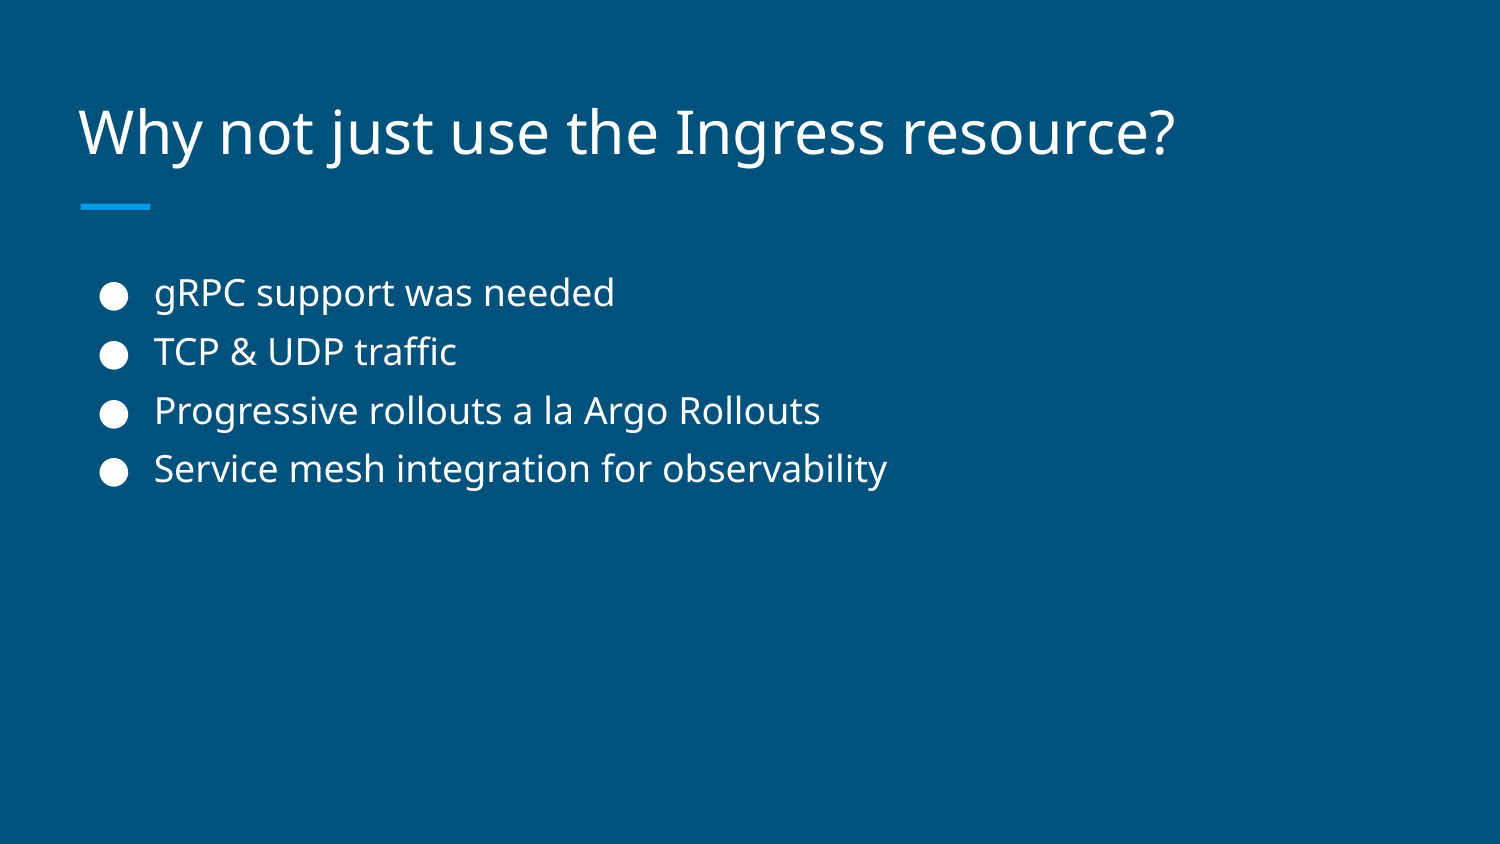

# Why not just use the Ingress resource?
gRPC support was needed
TCP & UDP traffic
Progressive rollouts a la Argo Rollouts
Service mesh integration for observability